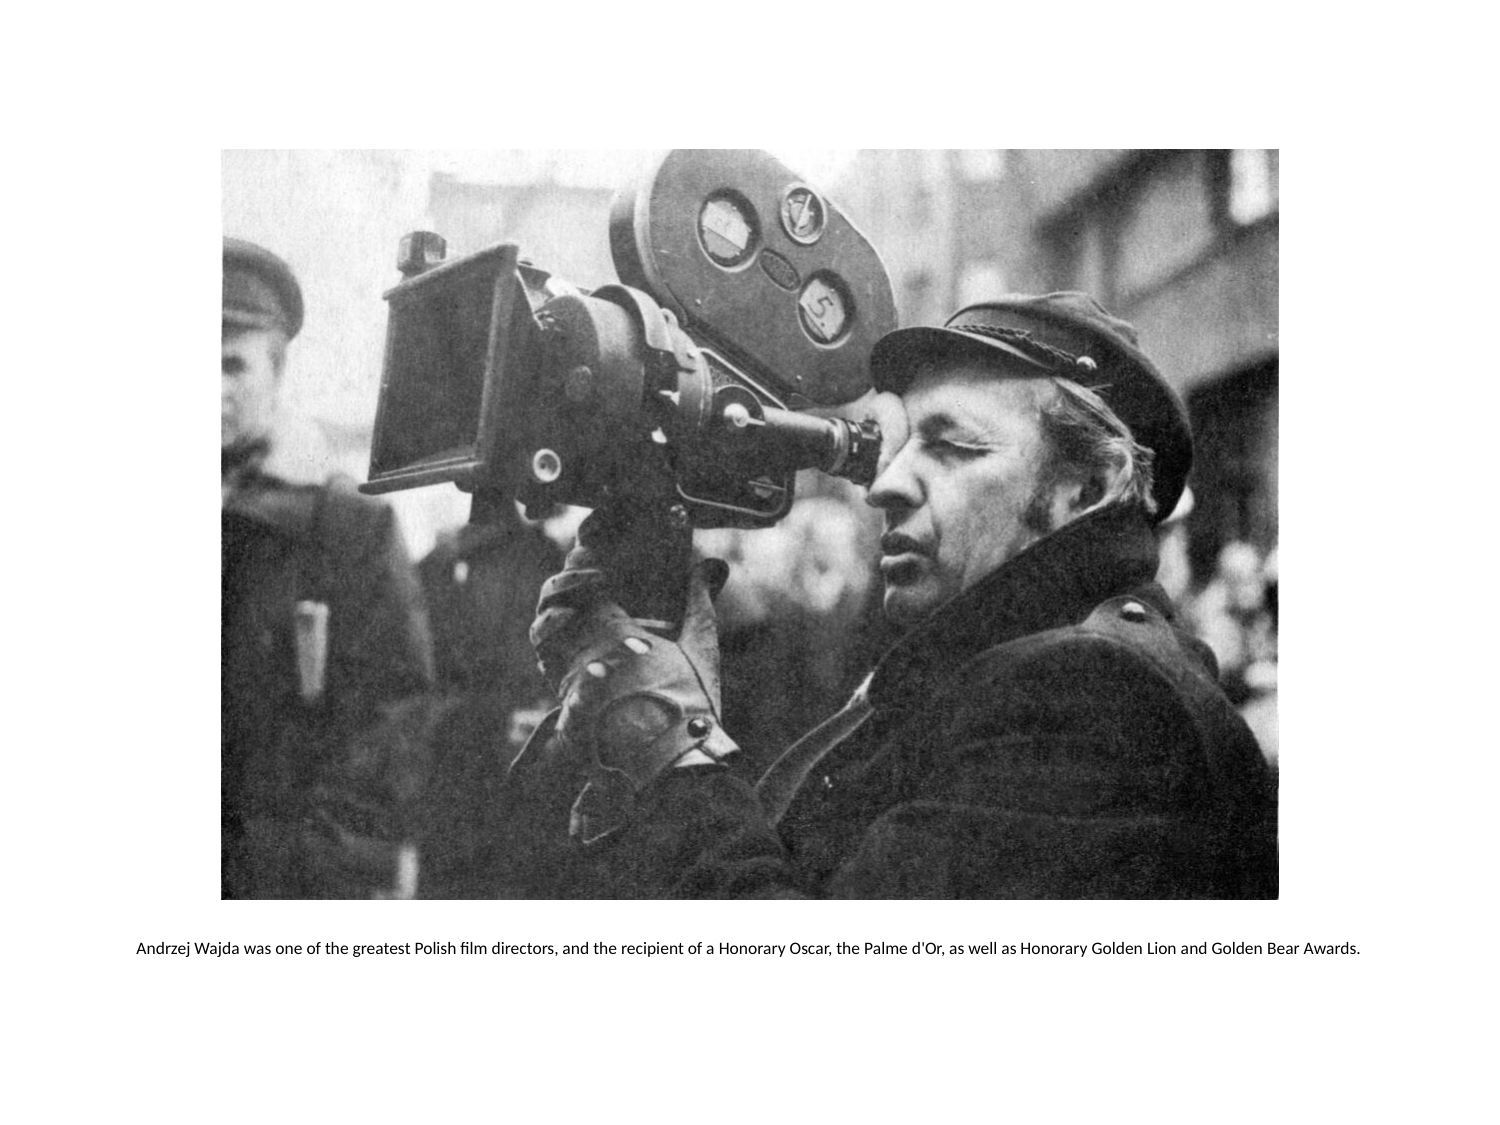

Andrzej Wajda was one of the greatest Polish film directors, and the recipient of a Honorary Oscar, the Palme d'Or, as well as Honorary Golden Lion and Golden Bear Awards.